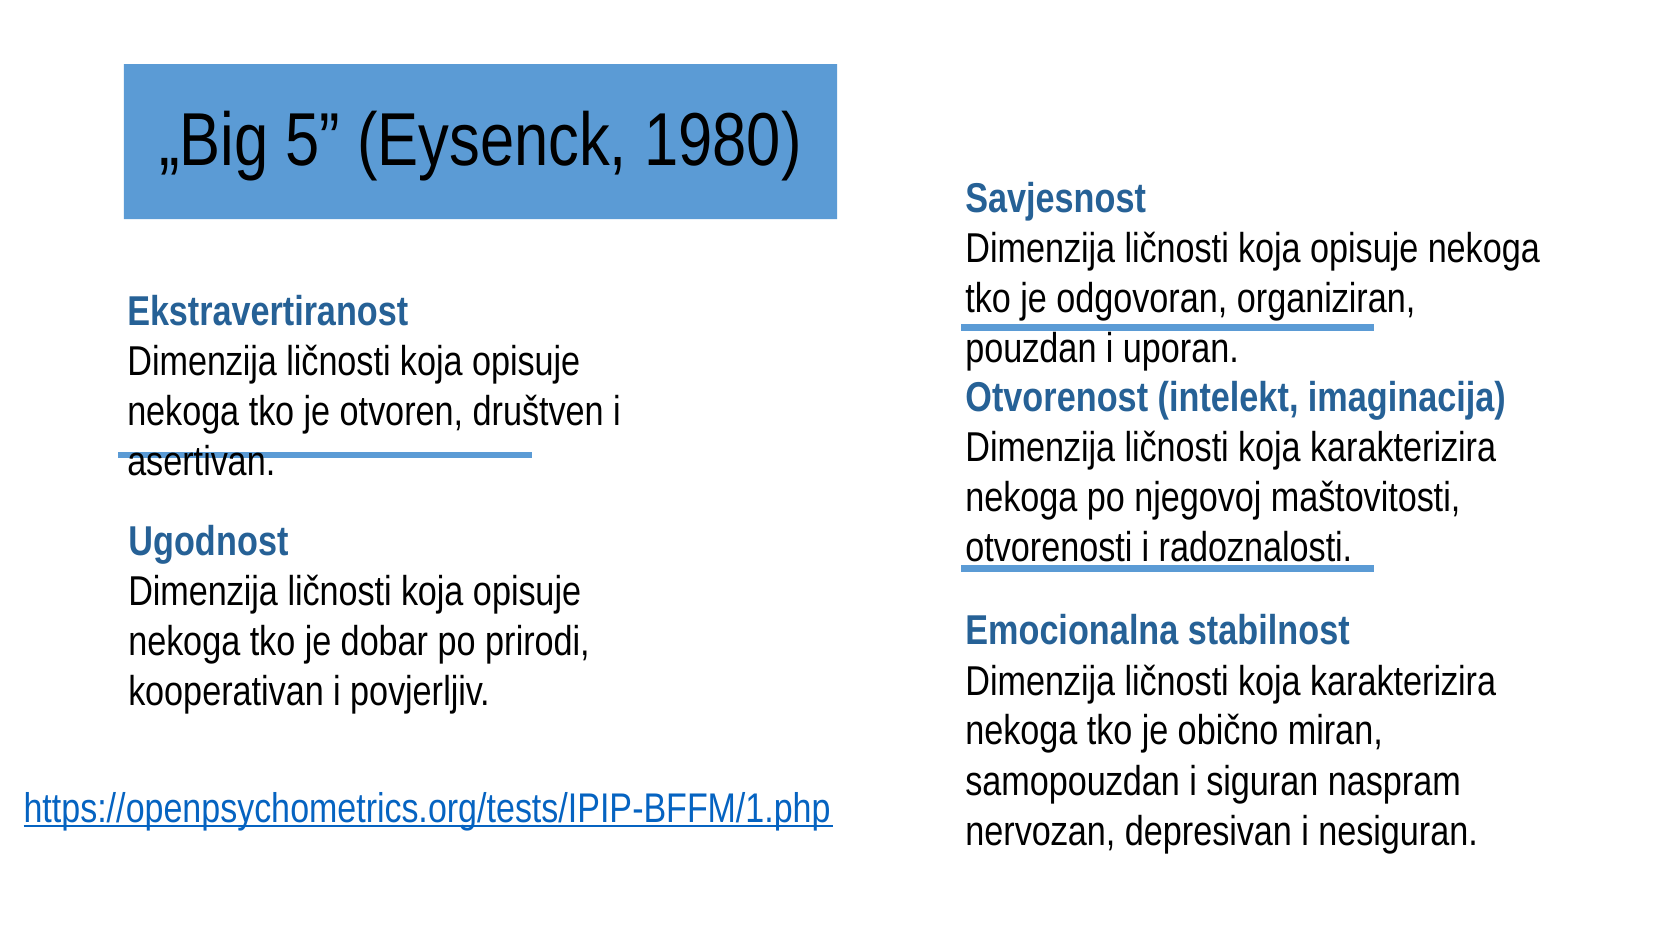

„Big 5” (Eysenck, 1980)
Savjesnost
Dimenzija ličnosti koja opisuje nekoga tko je odgovoran, organiziran, pouzdan i uporan.
Ekstravertiranost
Dimenzija ličnosti koja opisuje nekoga tko je otvoren, društven i asertivan.
Otvorenost (intelekt, imaginacija)
Dimenzija ličnosti koja karakterizira nekoga po njegovoj maštovitosti, otvorenosti i radoznalosti.
Ugodnost
Dimenzija ličnosti koja opisuje nekoga tko je dobar po prirodi, kooperativan i povjerljiv.
Emocionalna stabilnost
Dimenzija ličnosti koja karakterizira nekoga tko je obično miran, samopouzdan i siguran naspram nervozan, depresivan i nesiguran.
https://openpsychometrics.org/tests/IPIP-BFFM/1.php